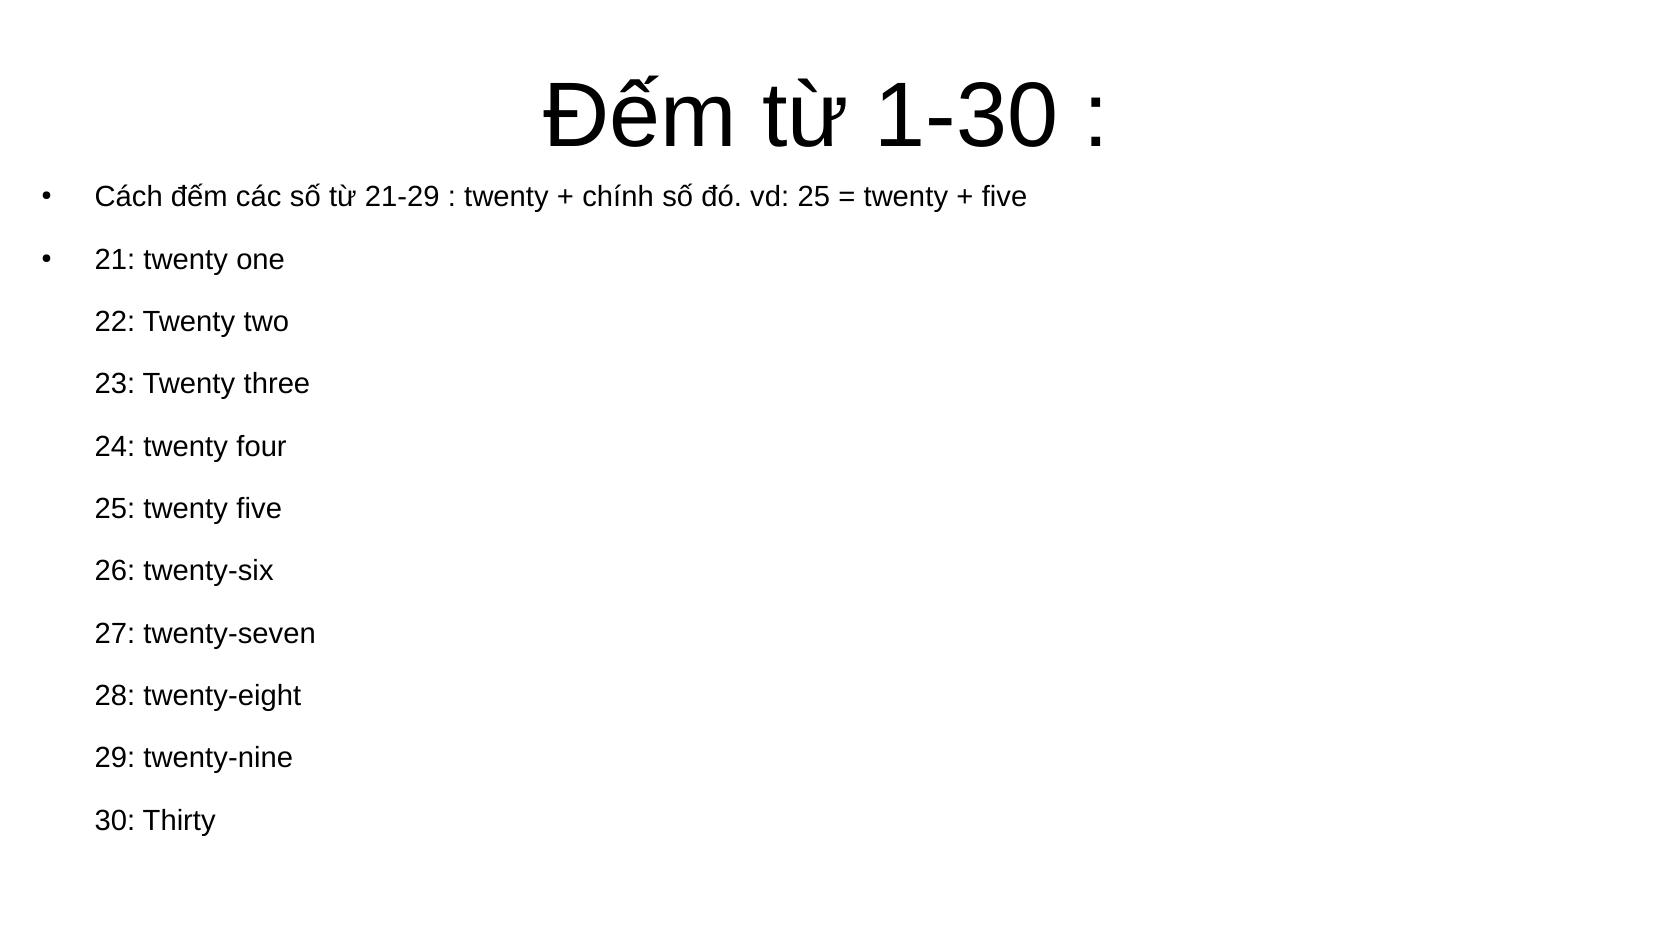

# Đếm từ 1-30 :
Cách đếm các số từ 21-29 : twenty + chính số đó. vd: 25 = twenty + five
21: twenty one
22: Twenty two
23: Twenty three
24: twenty four
25: twenty five
26: twenty-six
27: twenty-seven
28: twenty-eight
29: twenty-nine
30: Thirty